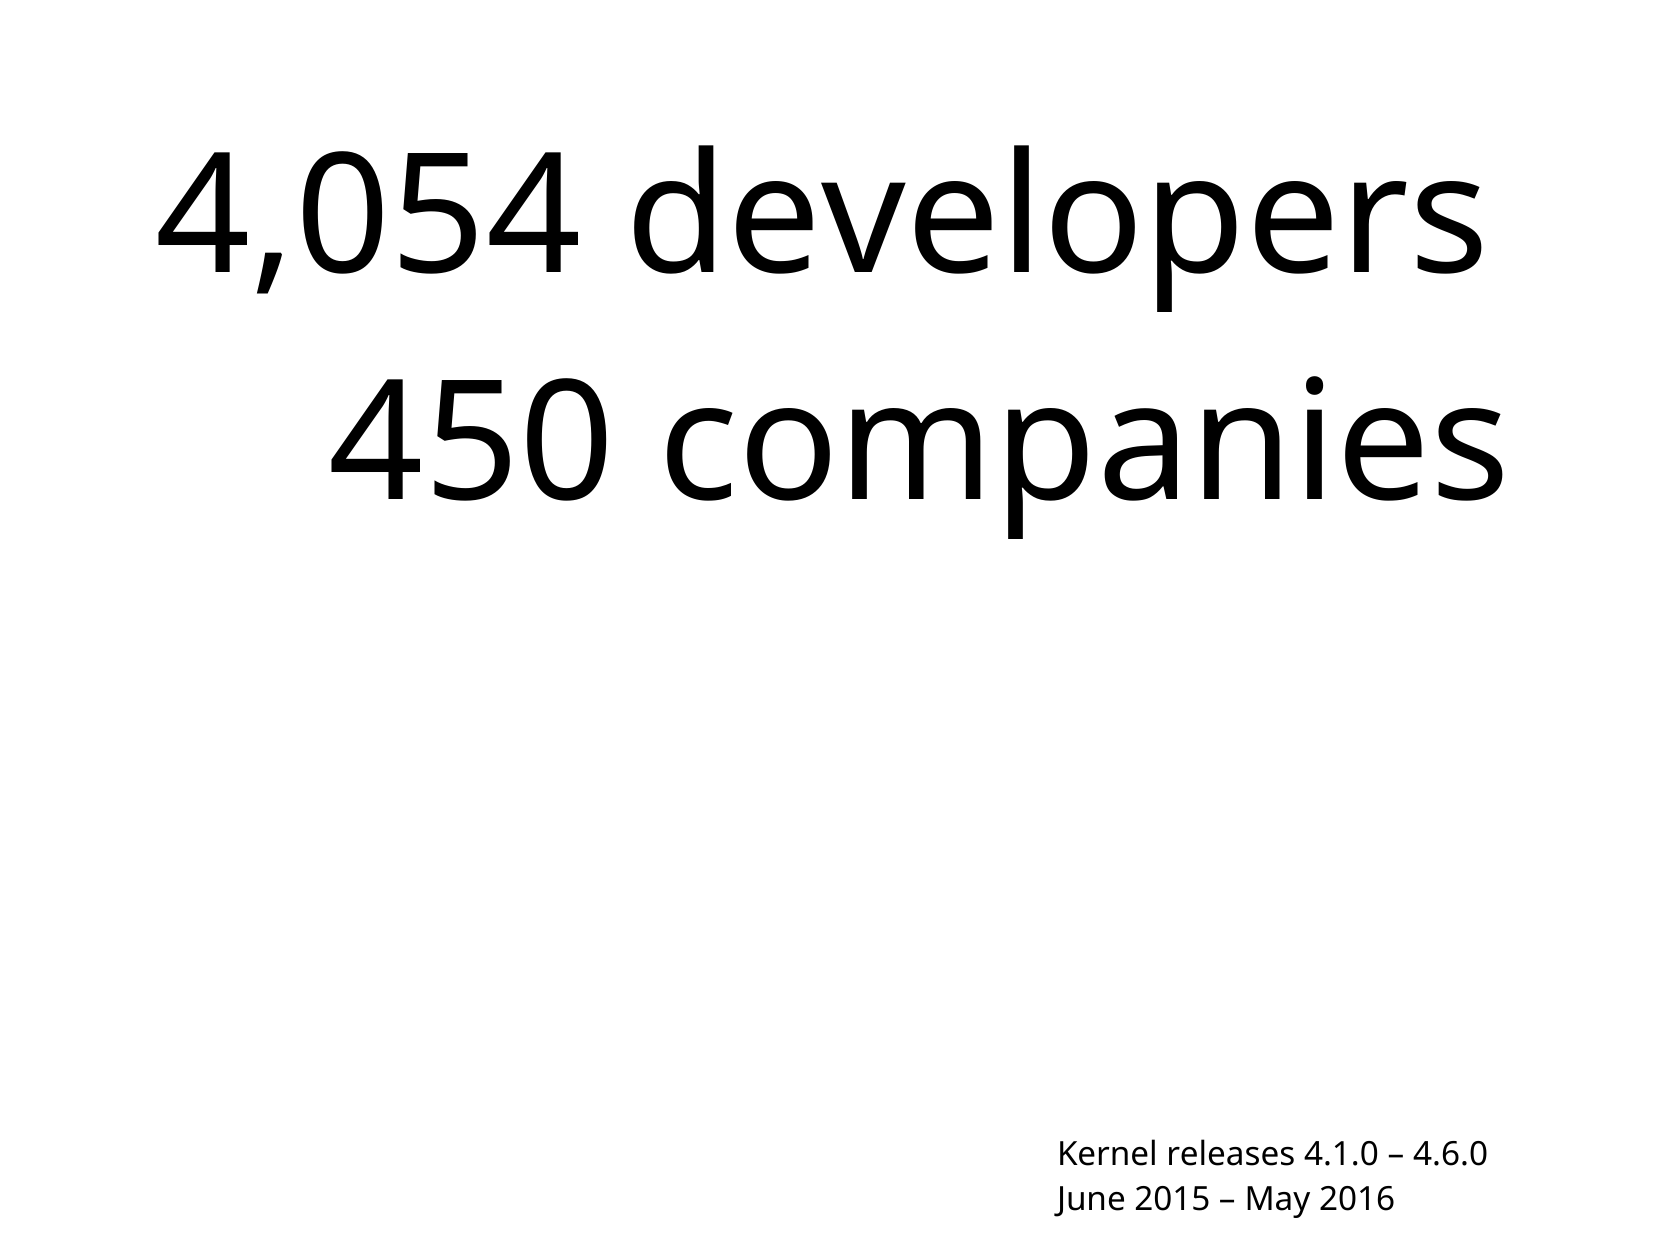

4,054 developers
 450 companies
Kernel releases 4.1.0 – 4.6.0
June 2015 – May 2016